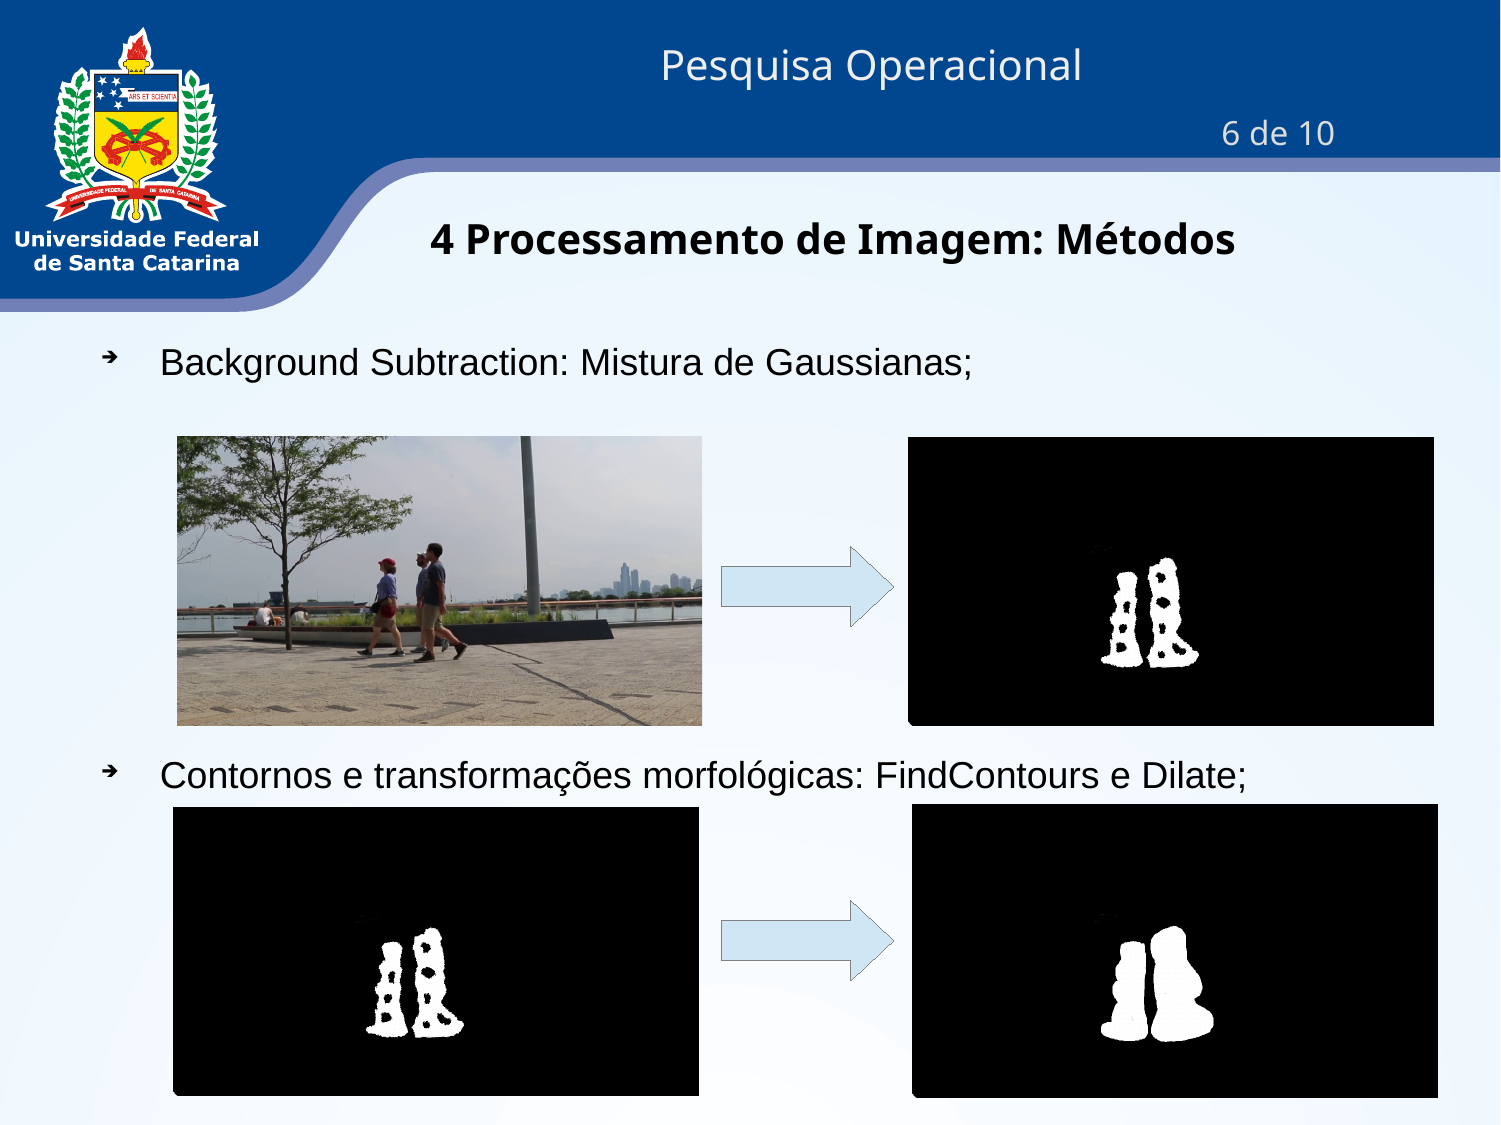

# 4 Processamento de Imagem: Métodos
Background Subtraction: Mistura de Gaussianas;
Contornos e transformações morfológicas: FindContours e Dilate;